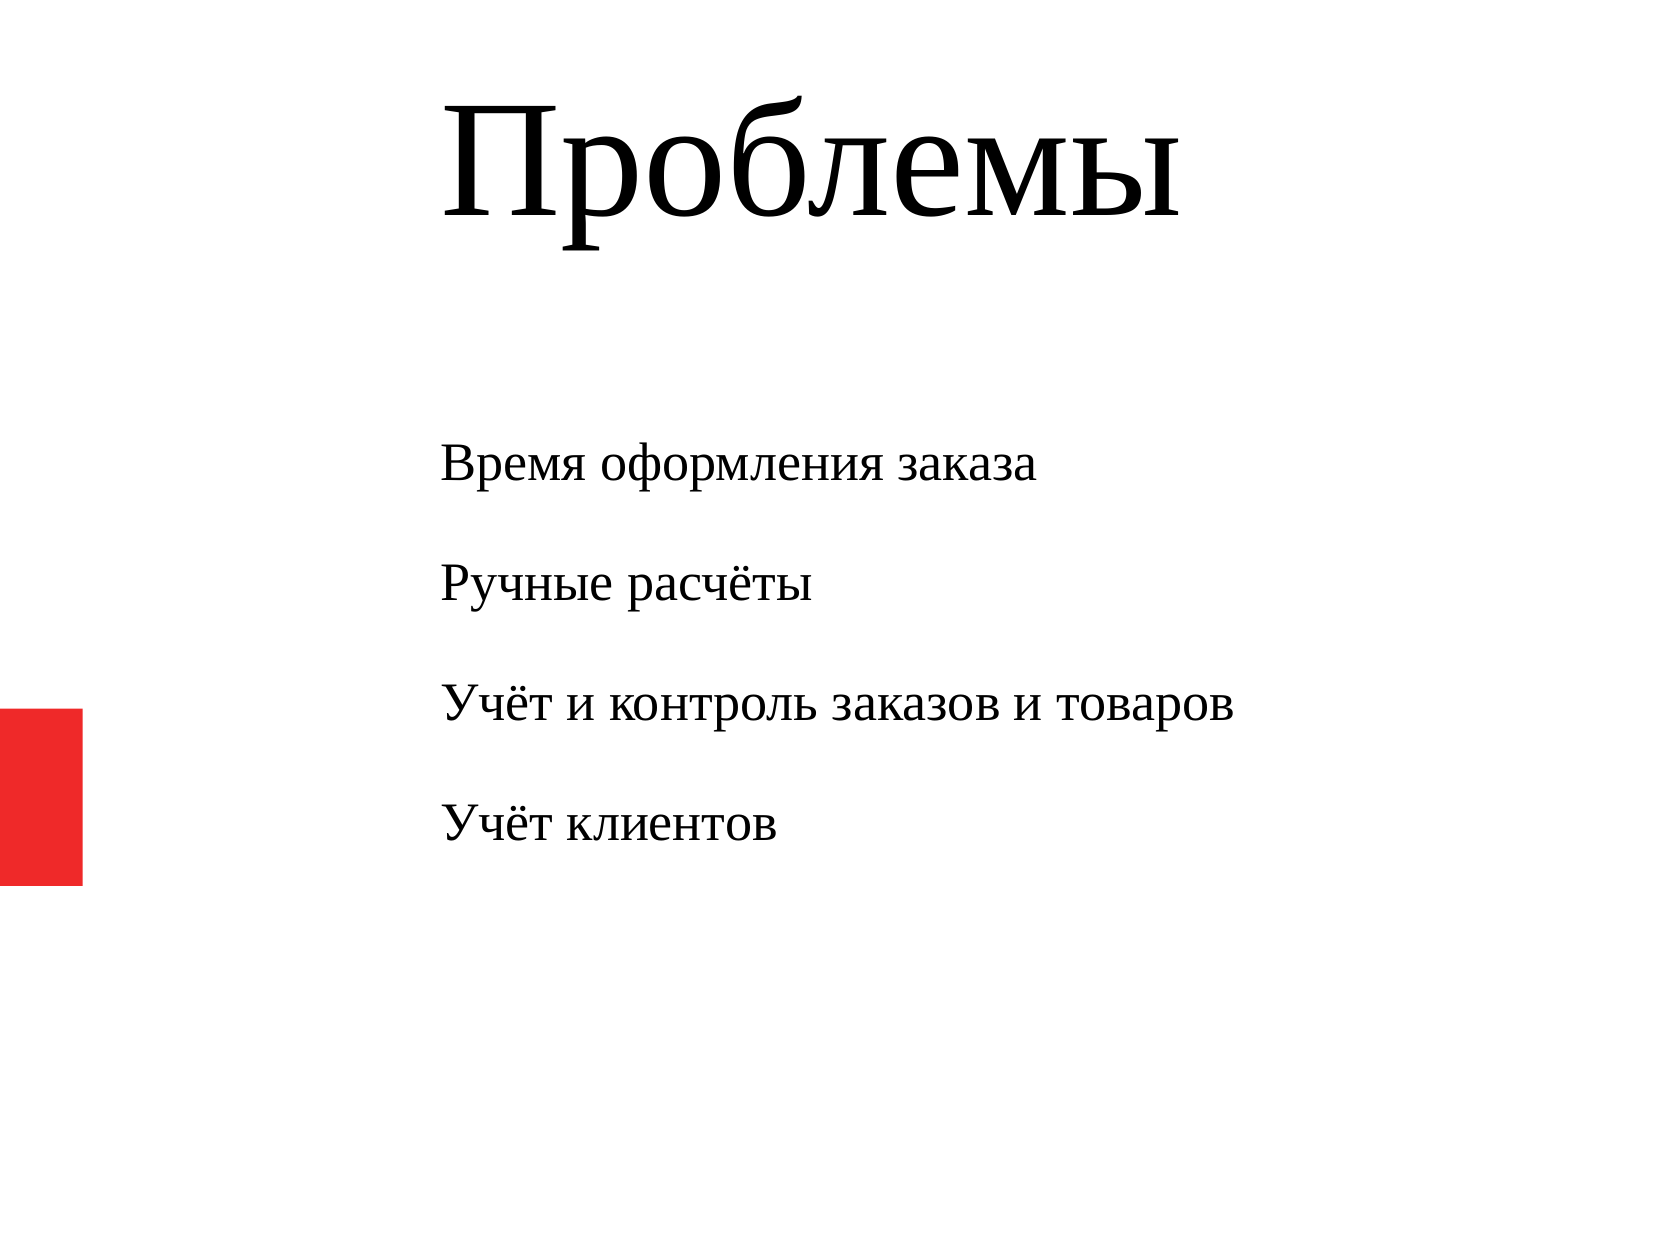

Проблемы
Время оформления заказа
Ручные расчёты
Учёт и контроль заказов и товаров
Учёт клиентов